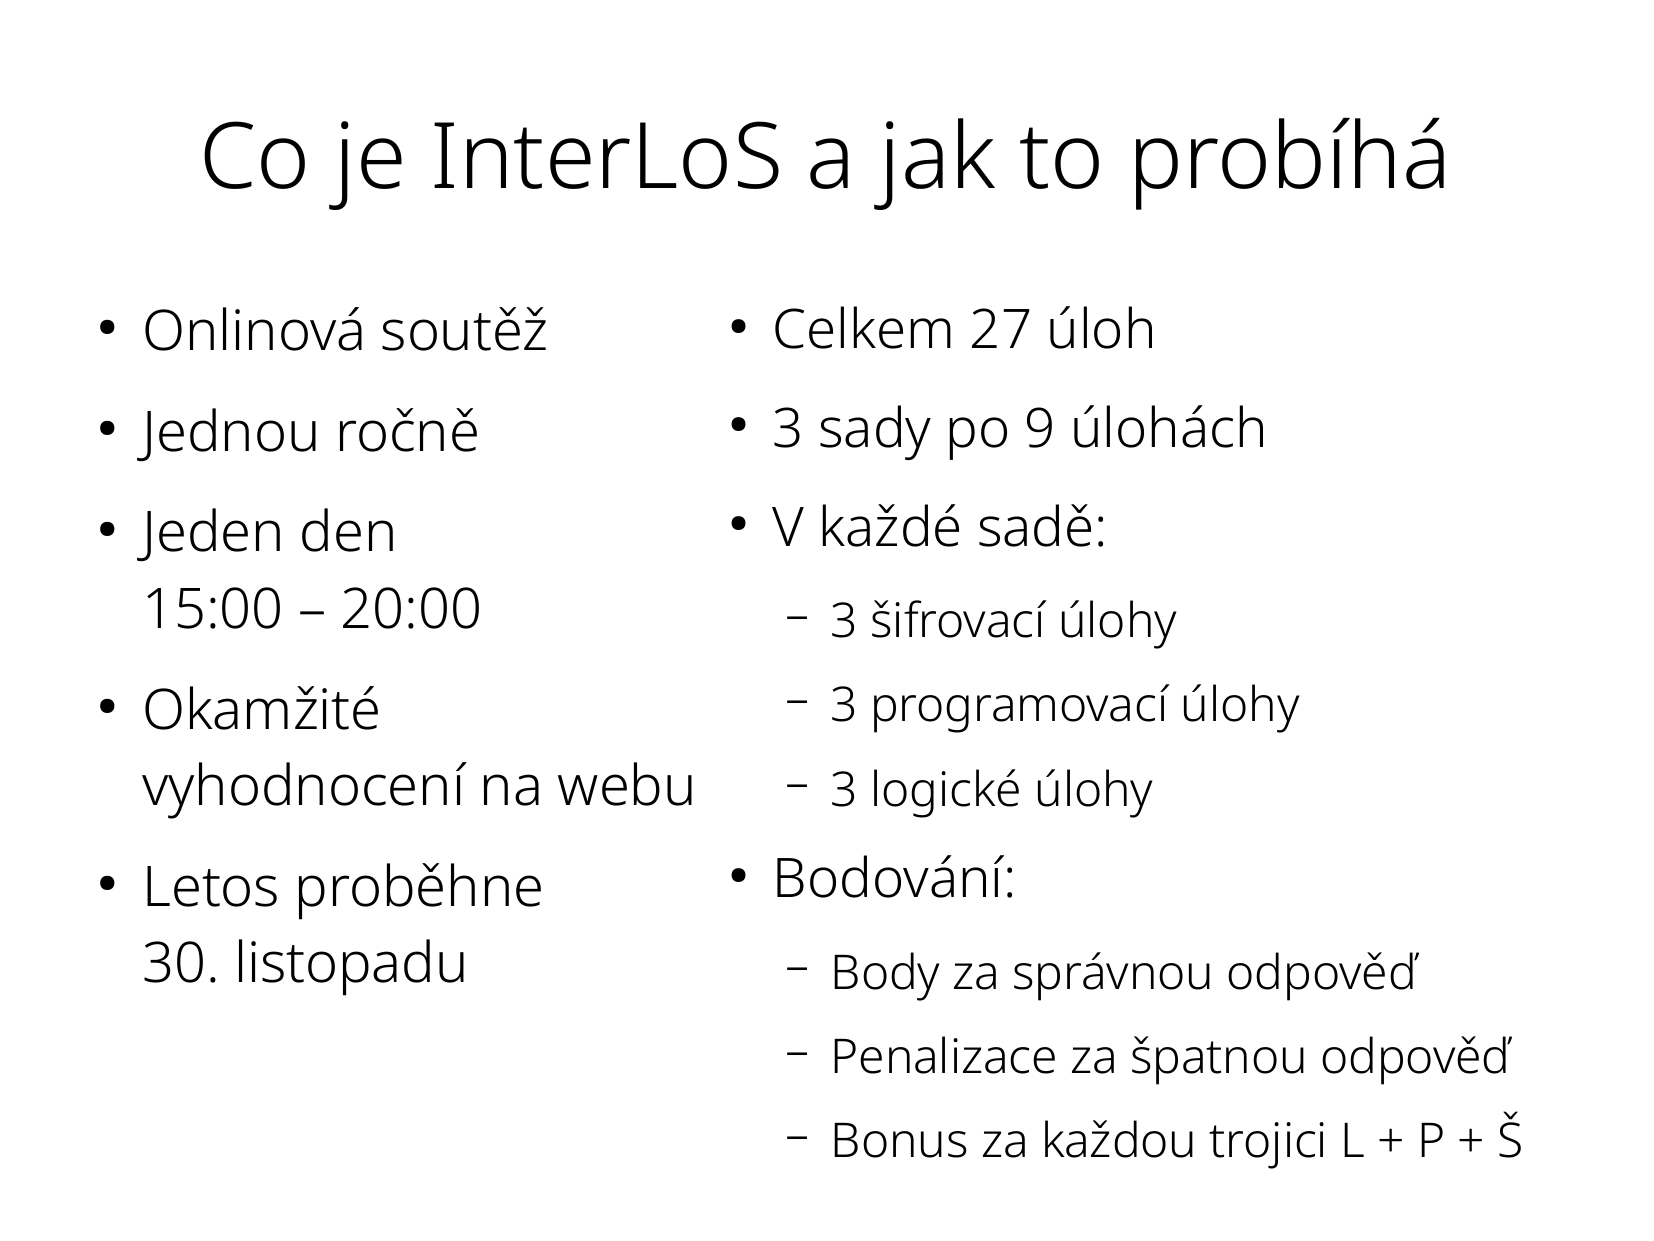

# Co je InterLoS a jak to probíhá
Onlinová soutěž
Jednou ročně
Jeden den
15:00 – 20:00
Okamžité vyhodnocení na webu
Letos proběhne
30. listopadu
Celkem 27 úloh
3 sady po 9 úlohách
V každé sadě:
3 šifrovací úlohy
3 programovací úlohy
3 logické úlohy
Bodování:
Body za správnou odpověď
Penalizace za špatnou odpověď
Bonus za každou trojici L + P + Š